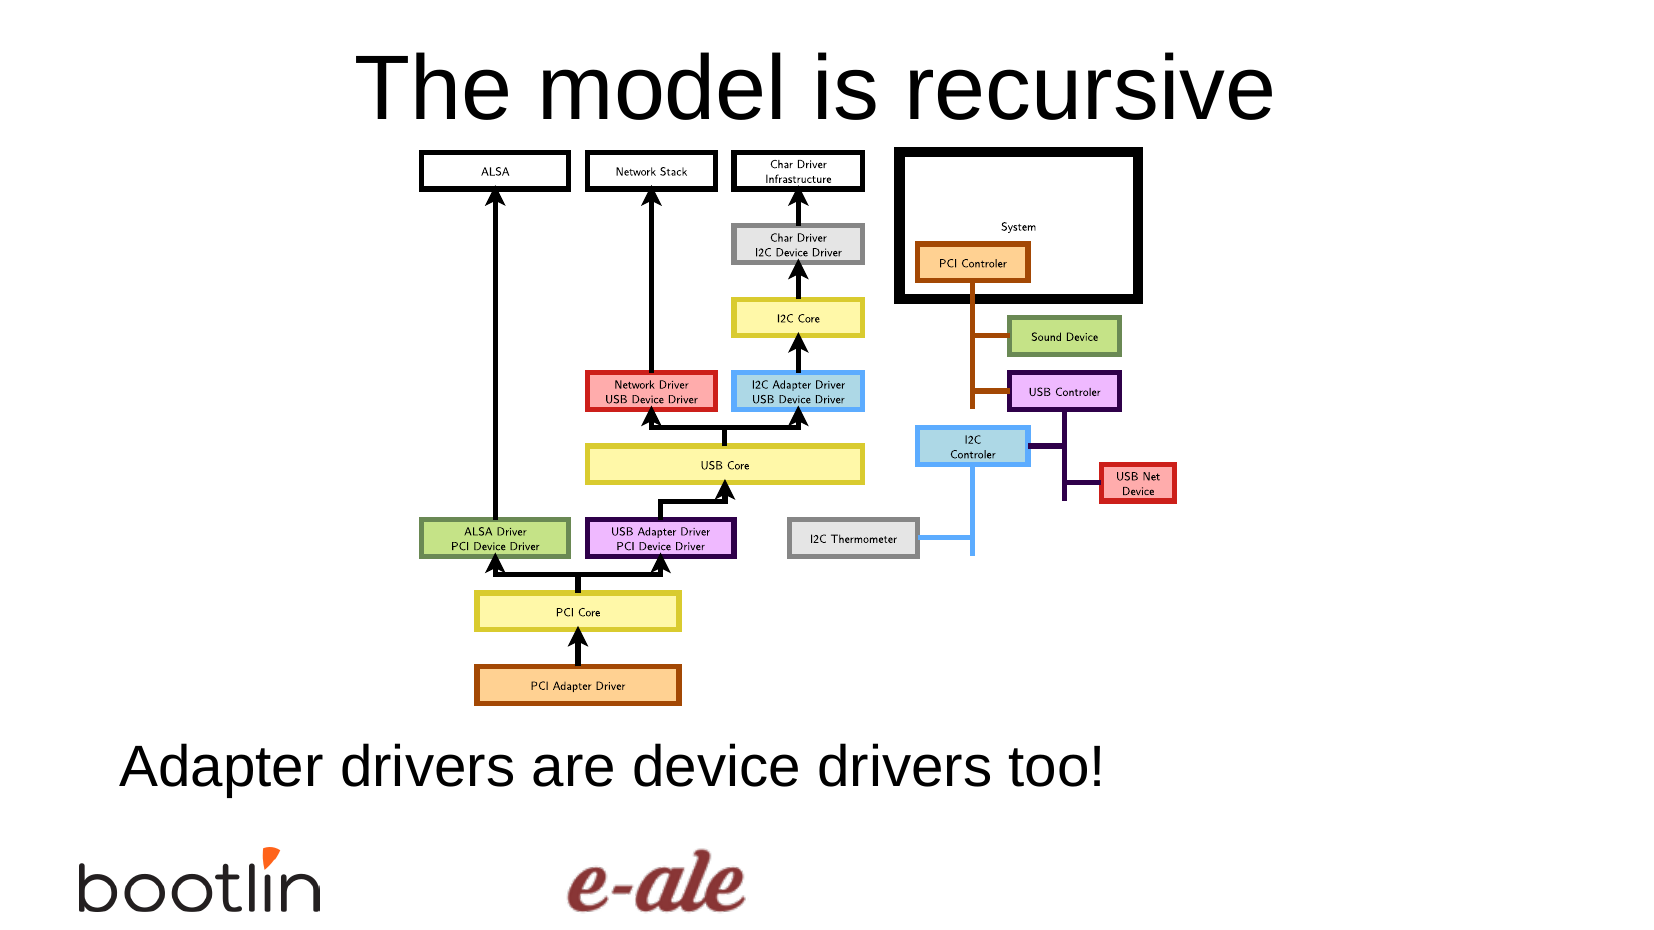

# The model is recursive
Adapter drivers are device drivers too!